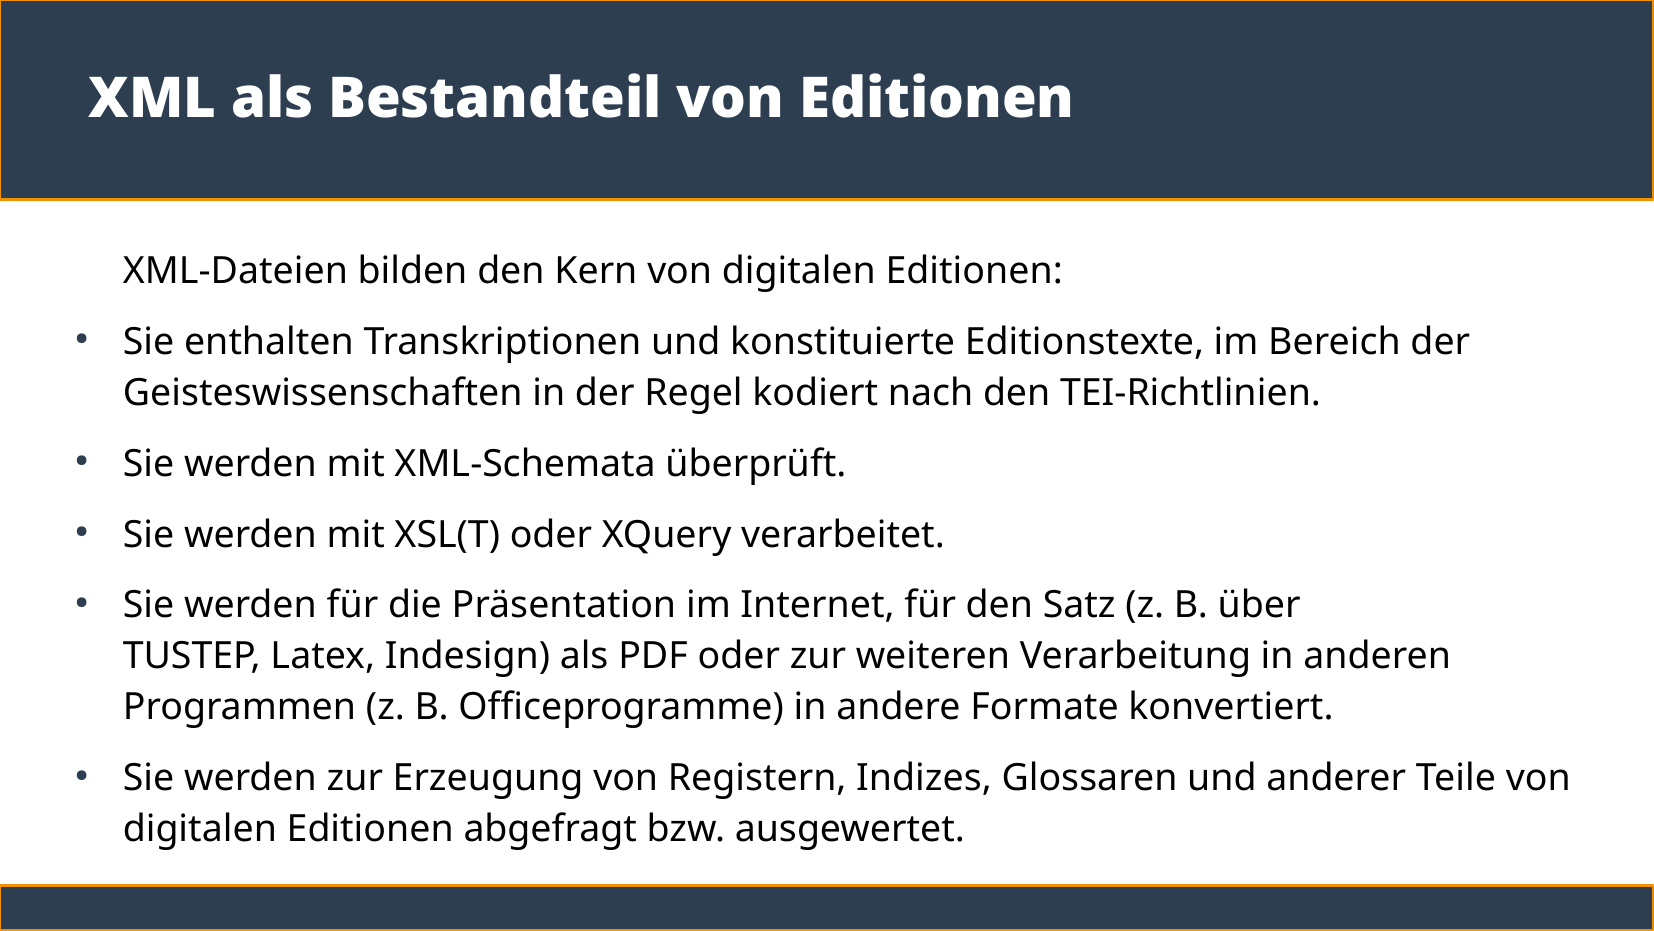

# XML als Bestandteil von Editionen
XML-Dateien bilden den Kern von digitalen Editionen:
Sie enthalten Transkriptionen und konstituierte Editionstexte, im Bereich der Geisteswissenschaften in der Regel kodiert nach den TEI-Richtlinien.
Sie werden mit XML-Schemata überprüft.
Sie werden mit XSL(T) oder XQuery verarbeitet.
Sie werden für die Präsentation im Internet, für den Satz (z. B. über
TUSTEP, Latex, Indesign) als PDF oder zur weiteren Verarbeitung in anderen
Programmen (z. B. Officeprogramme) in andere Formate konvertiert.
Sie werden zur Erzeugung von Registern, Indizes, Glossaren und anderer Teile von digitalen Editionen abgefragt bzw. ausgewertet.